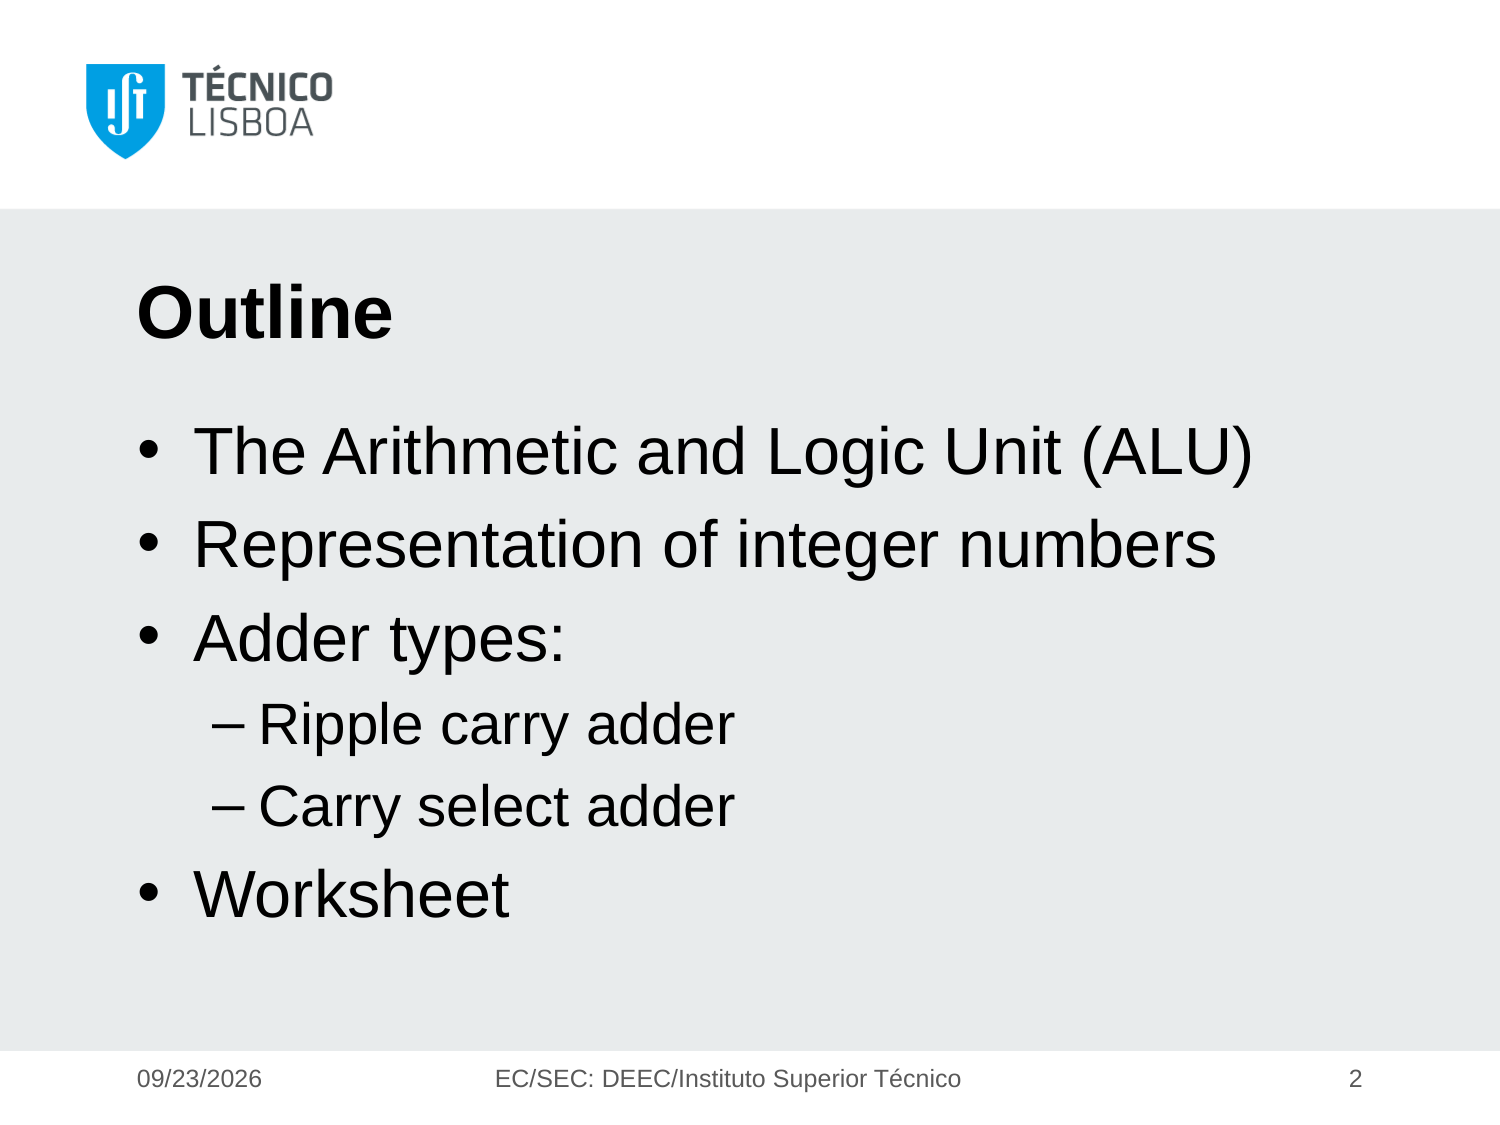

# Outline
The Arithmetic and Logic Unit (ALU)
Representation of integer numbers
Adder types:
Ripple carry adder
Carry select adder
Worksheet
EC/SEC: DEEC/Instituto Superior Técnico